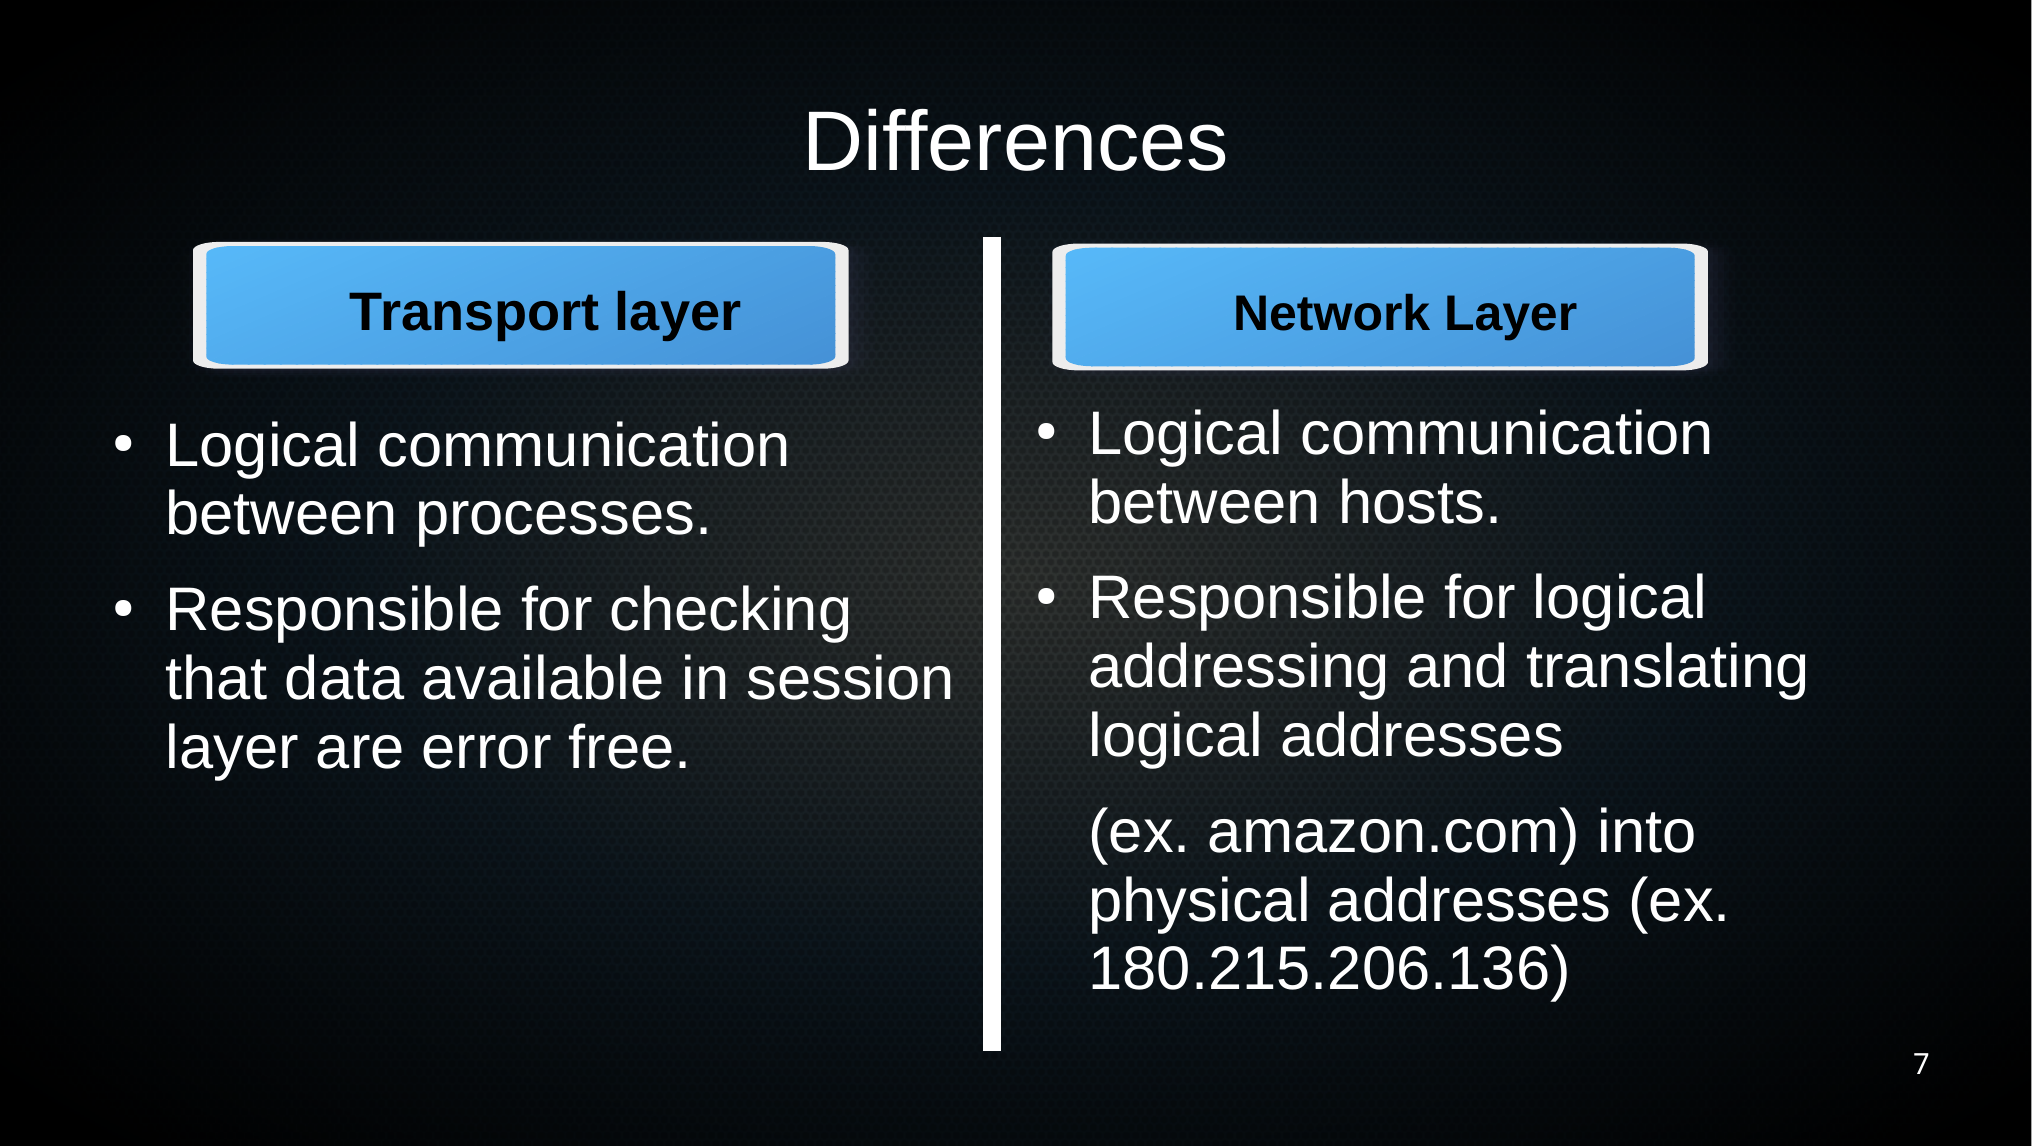

# Differences
Transport layer
Network Layer
Logical communication between hosts.
Responsible for logical addressing and translating logical addresses
(ex. amazon.com) into physical addresses (ex. 180.215.206.136)
Logical communication between processes.
Responsible for checking that data available in session layer are error free.
7